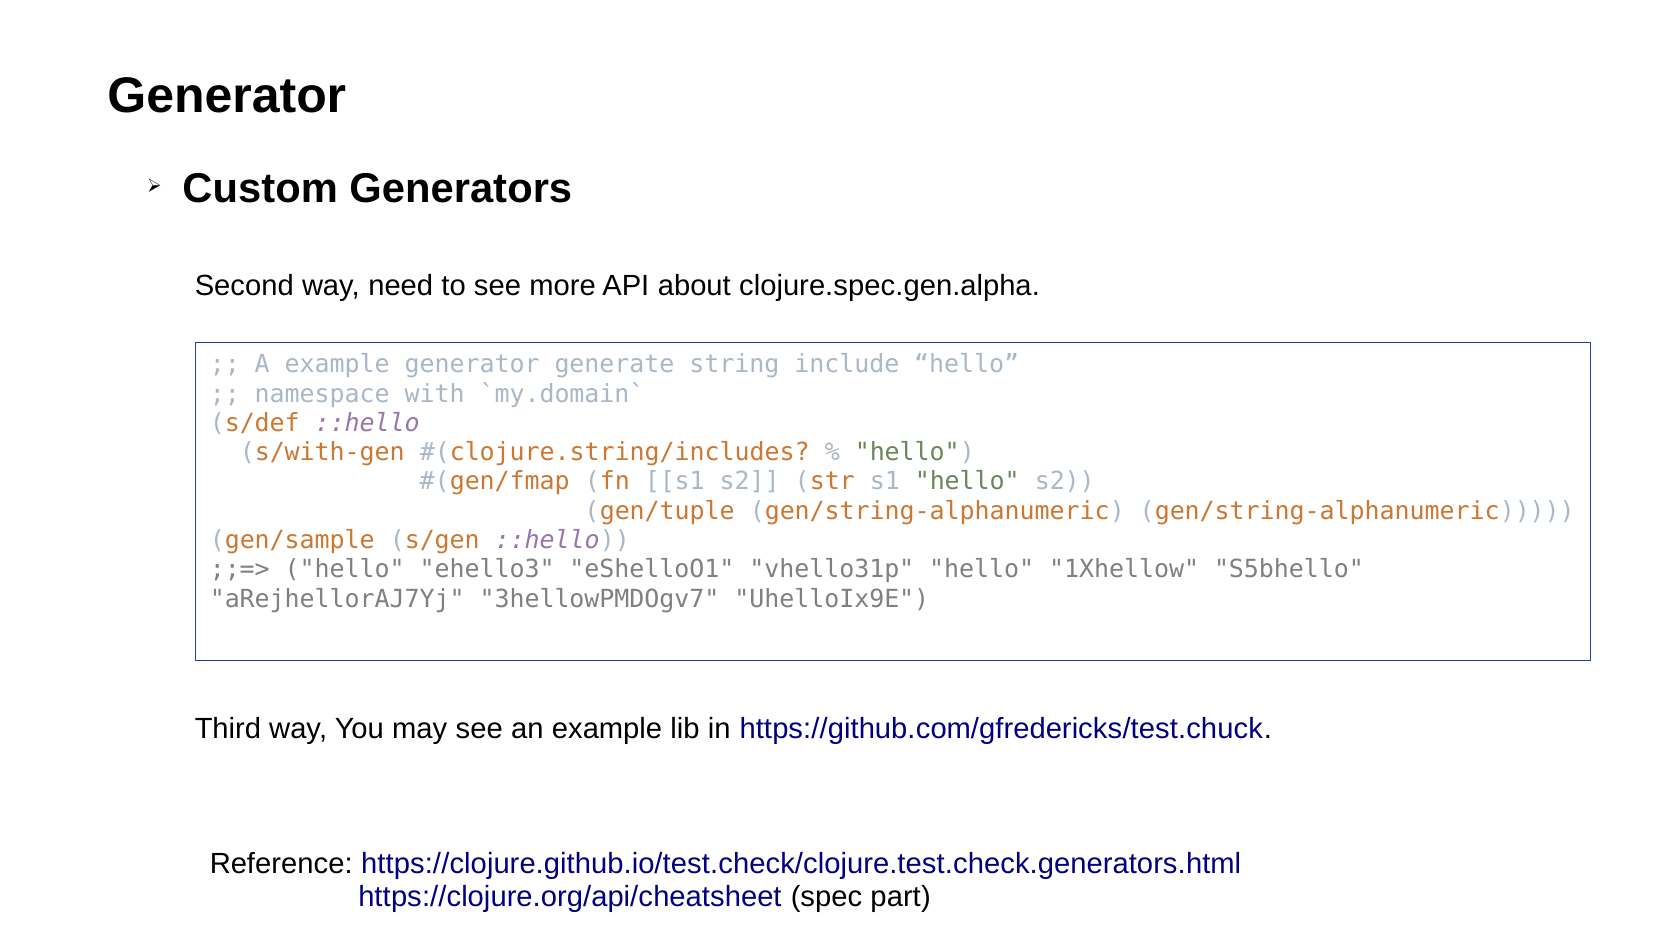

Generator
Custom Generators
Second way, need to see more API about clojure.spec.gen.alpha.
;; A example generator generate string include “hello”
;; namespace with `my.domain`
(s/def ::hello
 (s/with-gen #(clojure.string/includes? % "hello")
 #(gen/fmap (fn [[s1 s2]] (str s1 "hello" s2))
 (gen/tuple (gen/string-alphanumeric) (gen/string-alphanumeric)))))
(gen/sample (s/gen ::hello))
;;=> ("hello" "ehello3" "eShelloO1" "vhello31p" "hello" "1Xhellow" "S5bhello" "aRejhellorAJ7Yj" "3hellowPMDOgv7" "UhelloIx9E")
Third way, You may see an example lib in https://github.com/gfredericks/test.chuck.
Reference: https://clojure.github.io/test.check/clojure.test.check.generators.html
 https://clojure.org/api/cheatsheet (spec part)